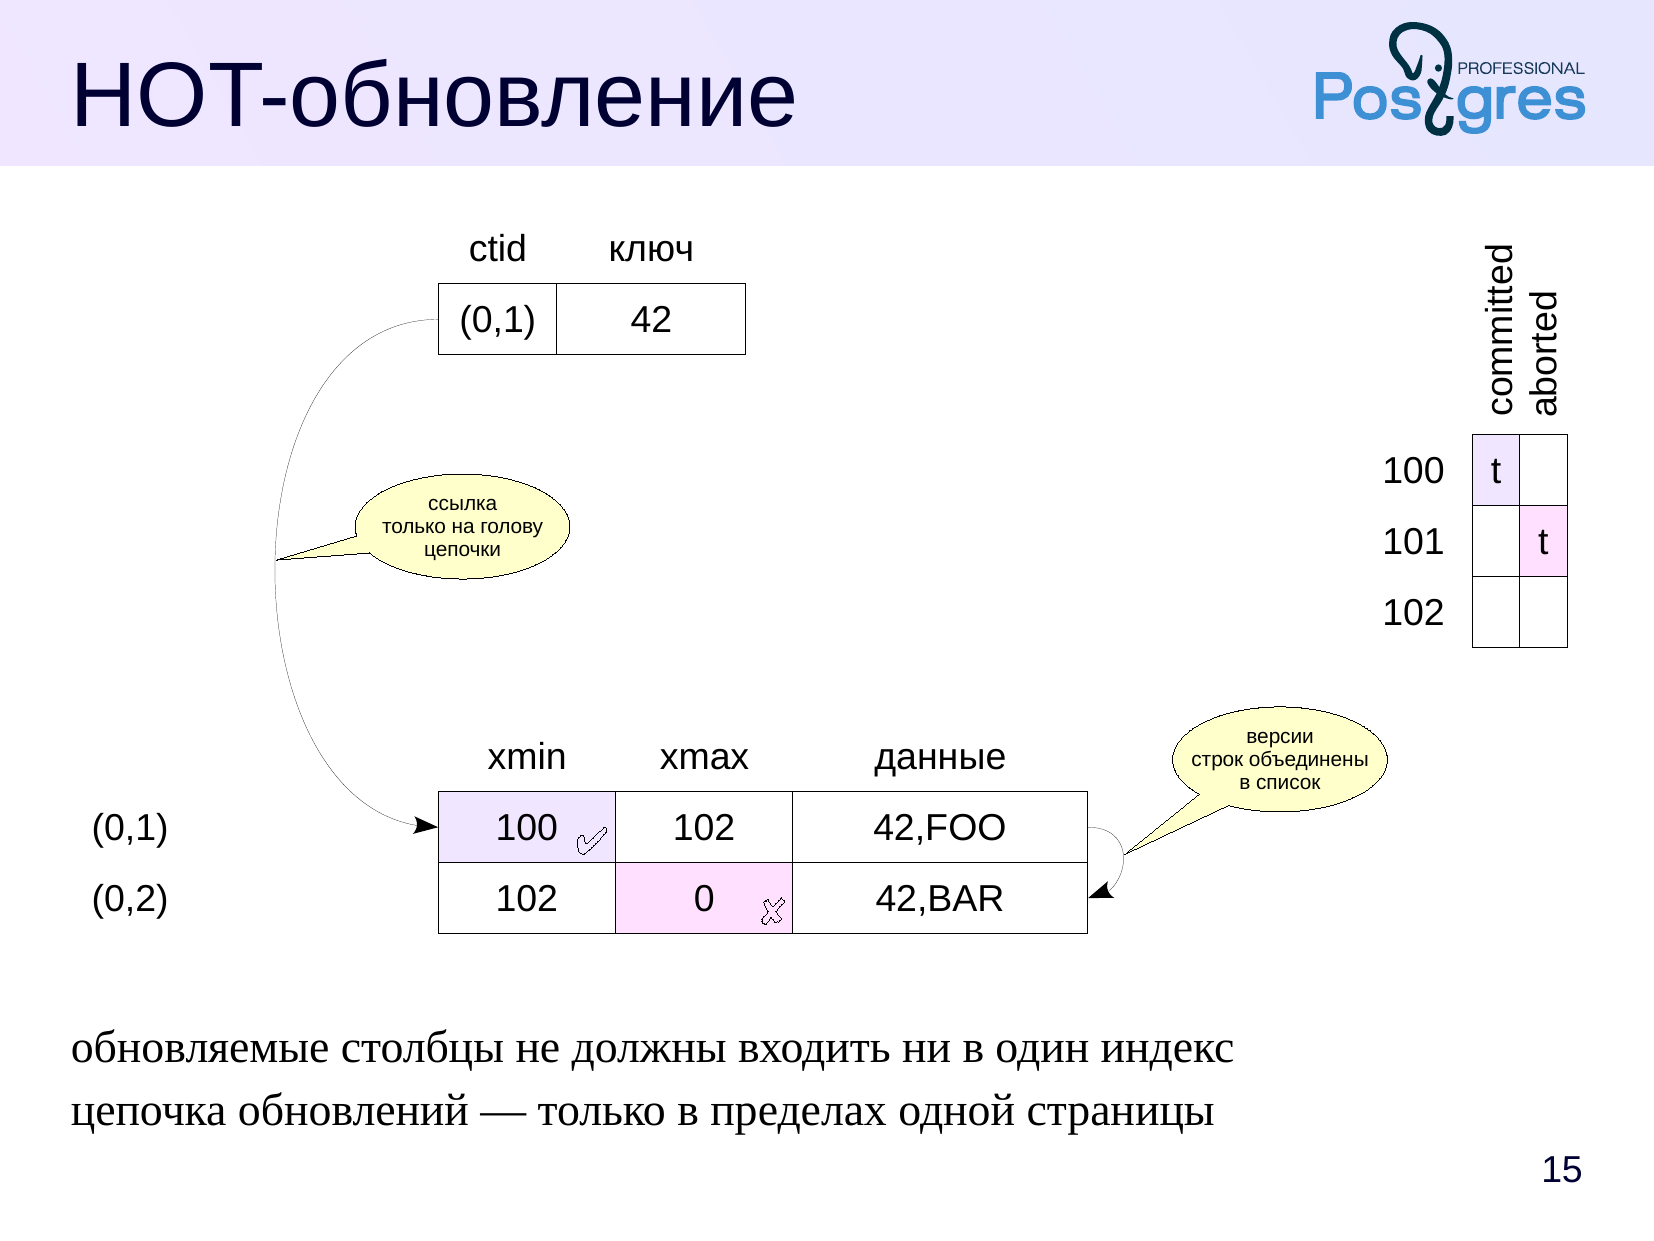

# HOT-обновление
ctid
ключ
обновляемые столбцы не должны входить ни в один индекс
цепочка обновлений — только в пределах одной страницы
(0,1)
42
committed
aborted
100
t
ссылка
только на голову
цепочки
101
t
102
версии
строк объединены
в список
xmin
xmax
данные
100
102
42,FOO
(0,1)
(0,2)
102
0
42,BAR